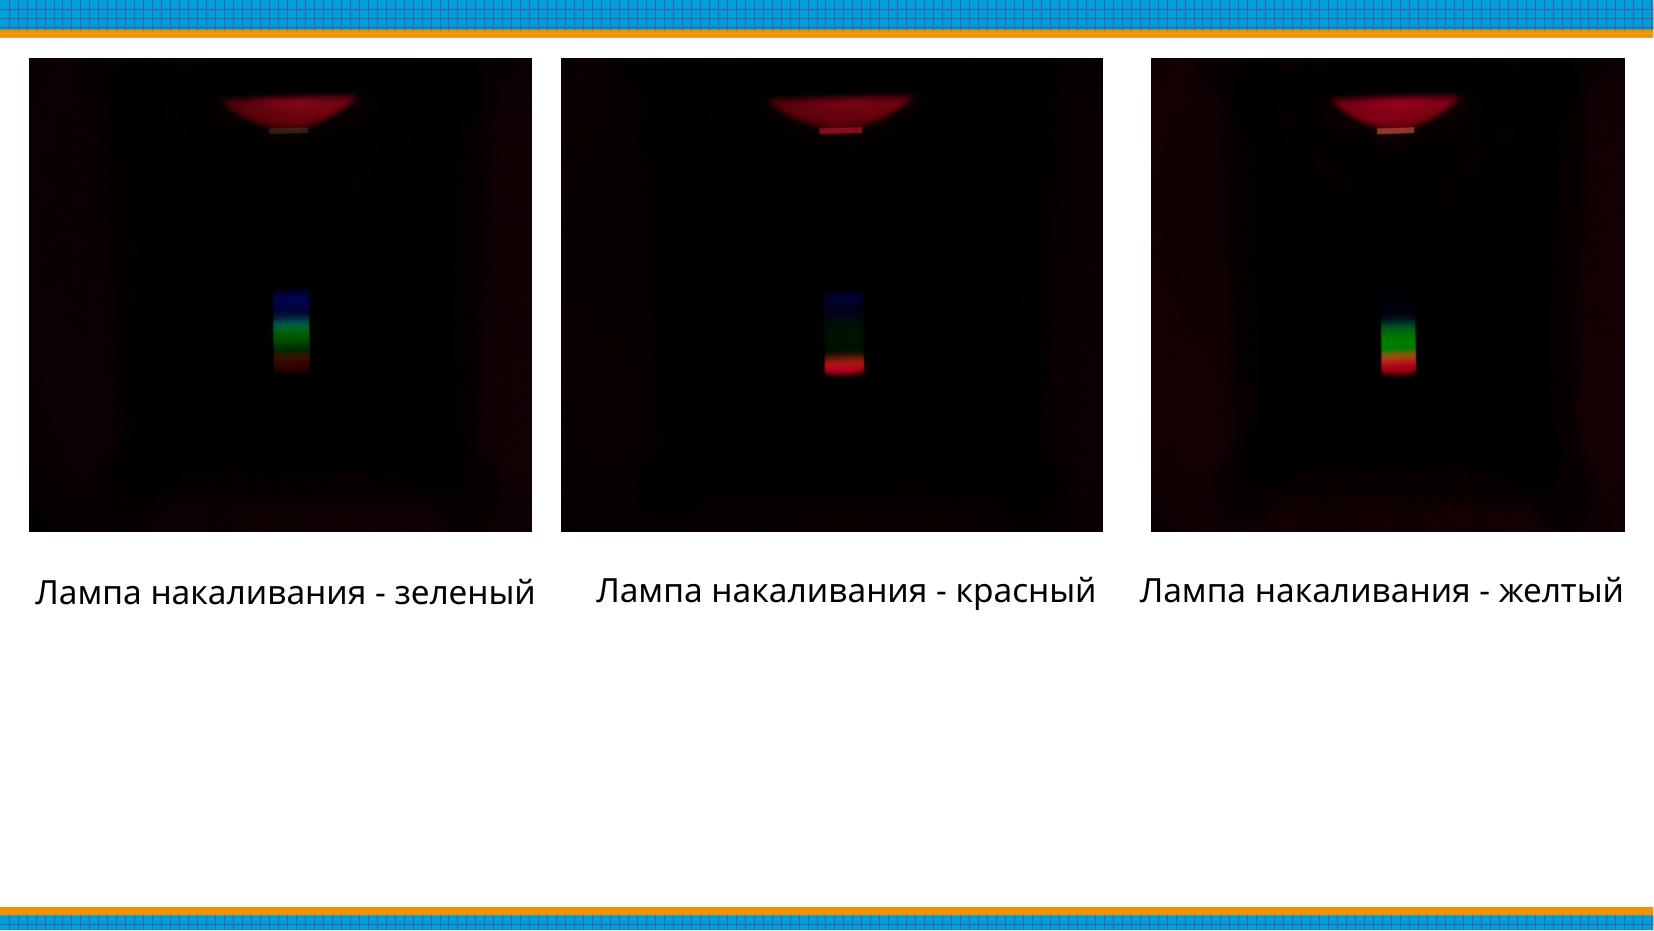

Лампа накаливания - красный
Лампа накаливания - желтый
Лампа накаливания - зеленый